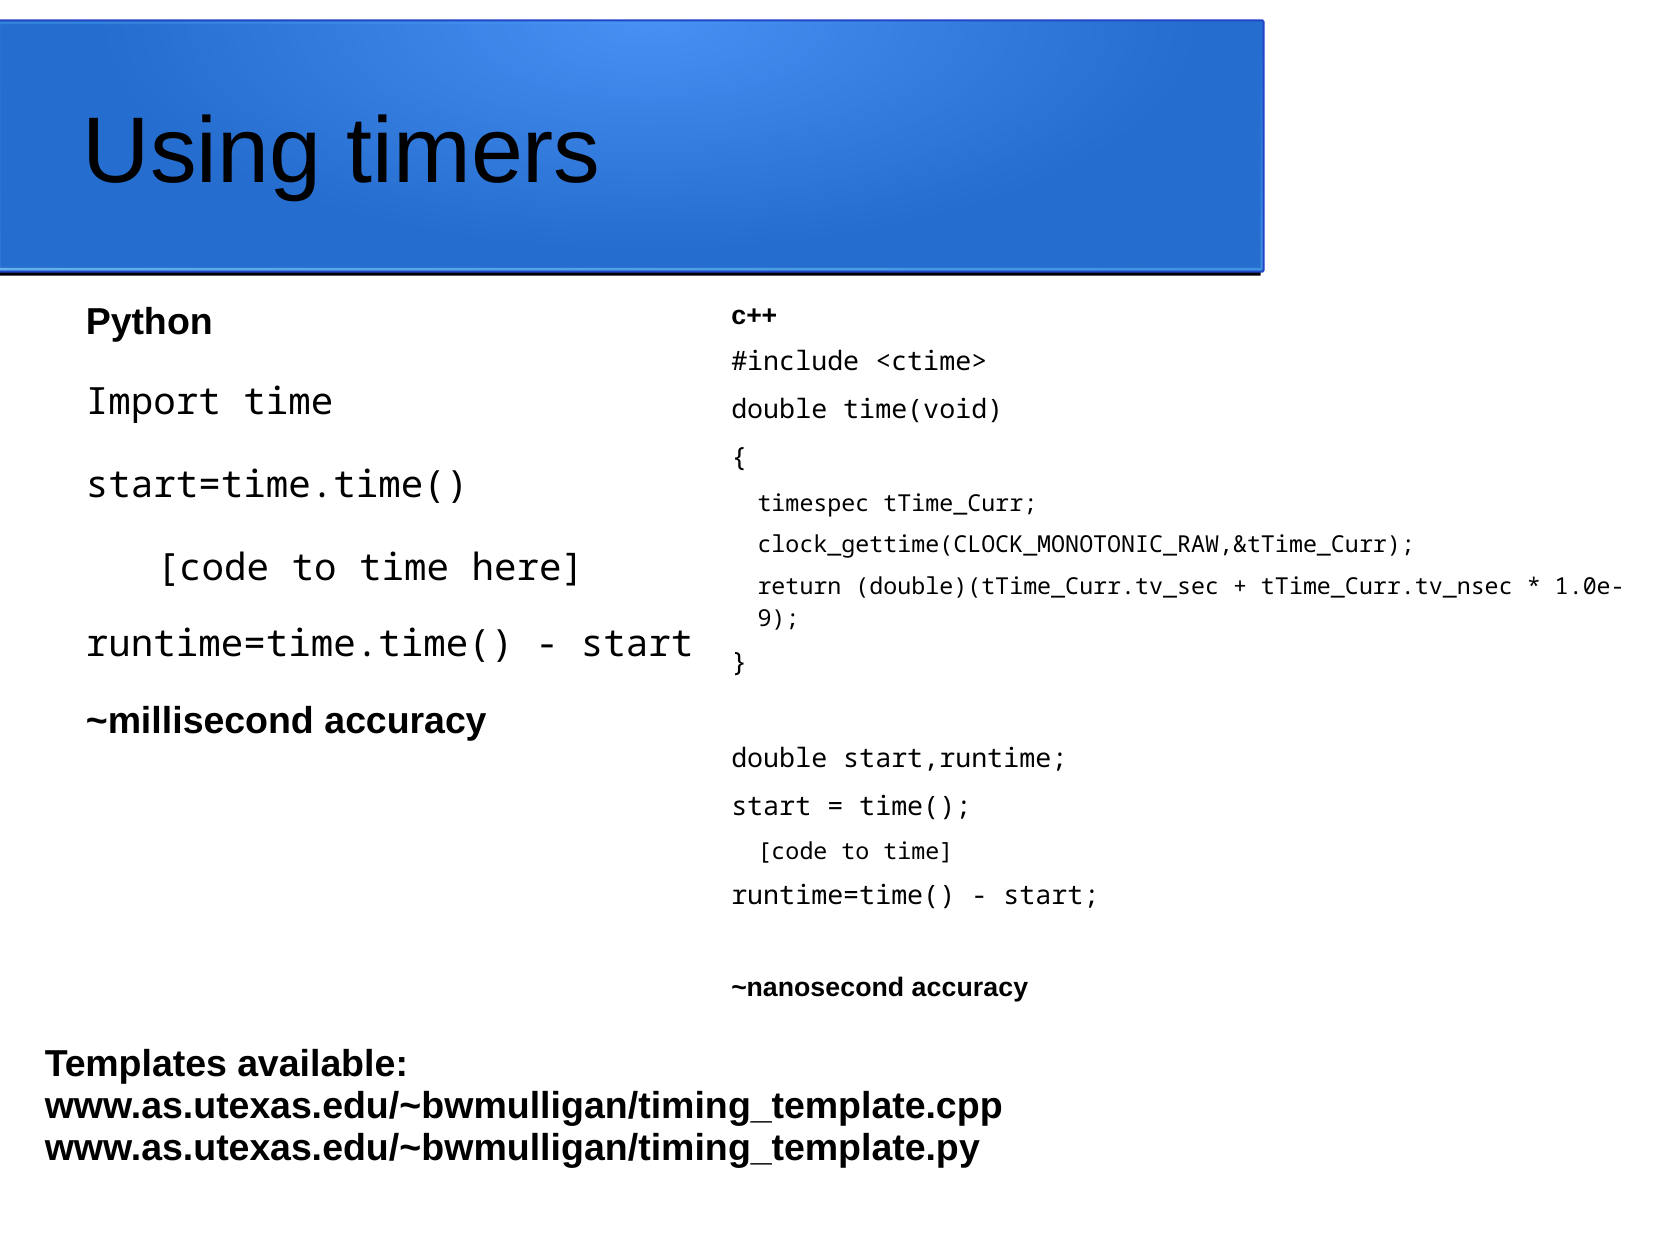

# Using timers
Python
Import time
start=time.time()
[code to time here]
runtime=time.time() - start
~millisecond accuracy
c++
#include <ctime>
double time(void)
{
timespec tTime_Curr;
clock_gettime(CLOCK_MONOTONIC_RAW,&tTime_Curr);
return (double)(tTime_Curr.tv_sec + tTime_Curr.tv_nsec * 1.0e-9);
}
double start,runtime;
start = time();
[code to time]
runtime=time() - start;
~nanosecond accuracy
Templates available:
www.as.utexas.edu/~bwmulligan/timing_template.cpp
www.as.utexas.edu/~bwmulligan/timing_template.py